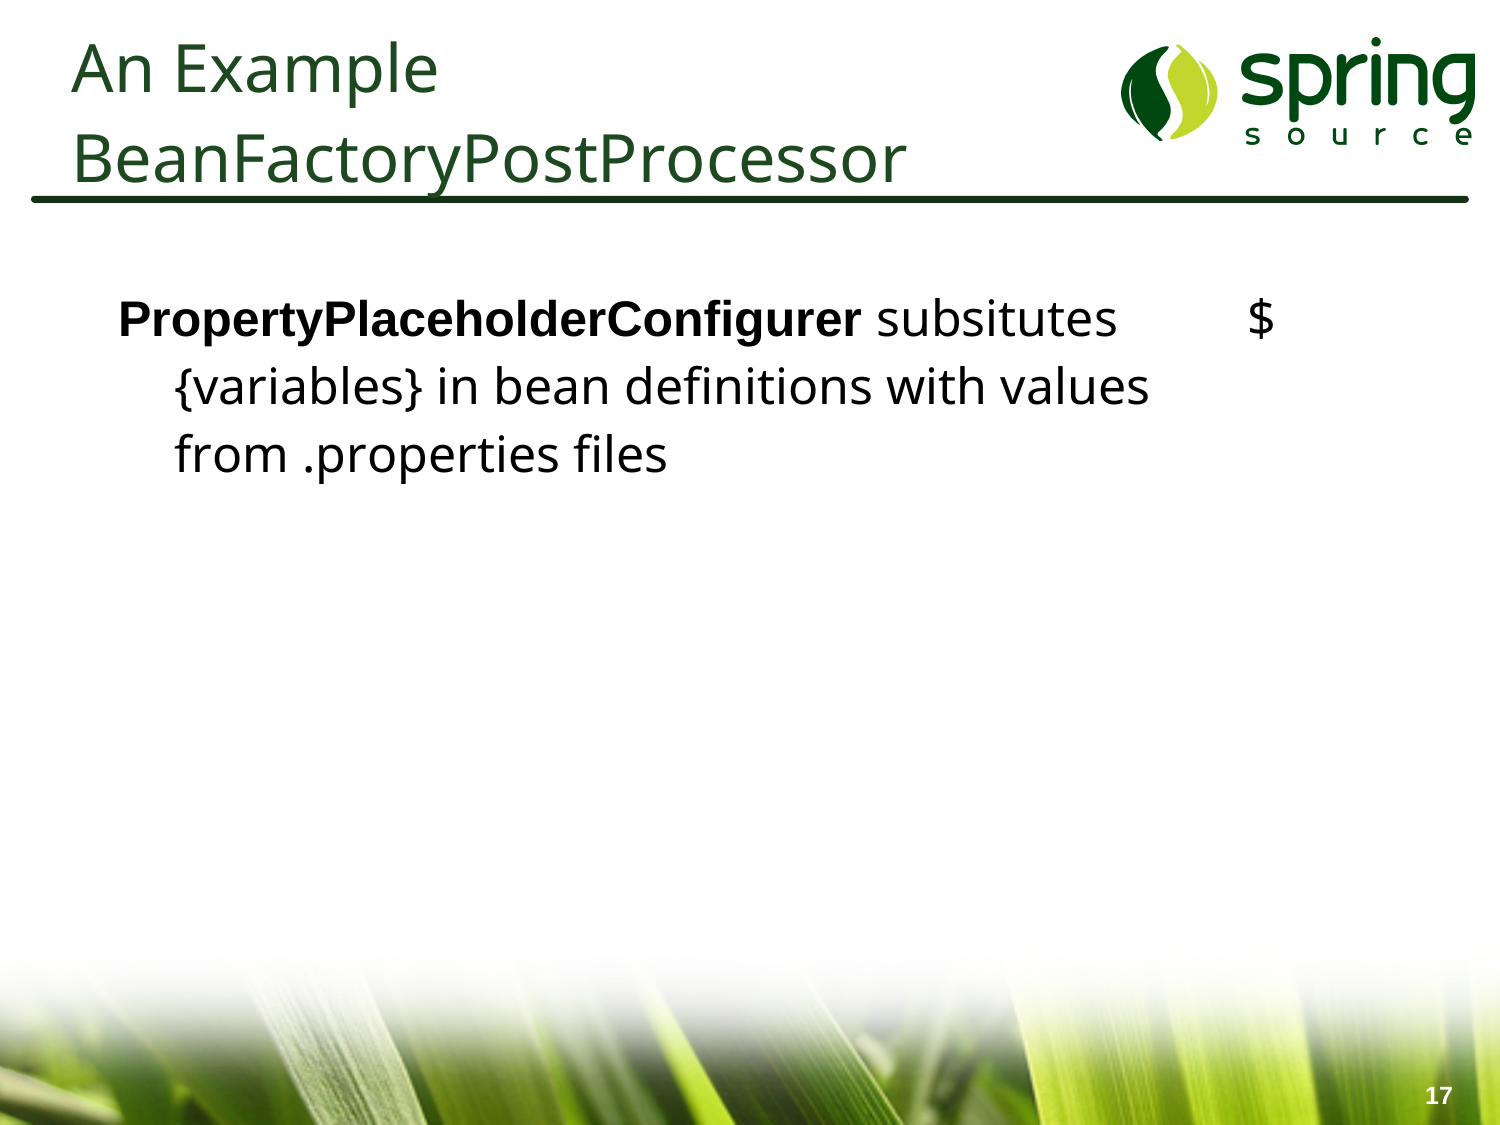

# An Example BeanFactoryPostProcessor
PropertyPlaceholderConfigurer subsitutes ${variables} in bean definitions with values from .properties files